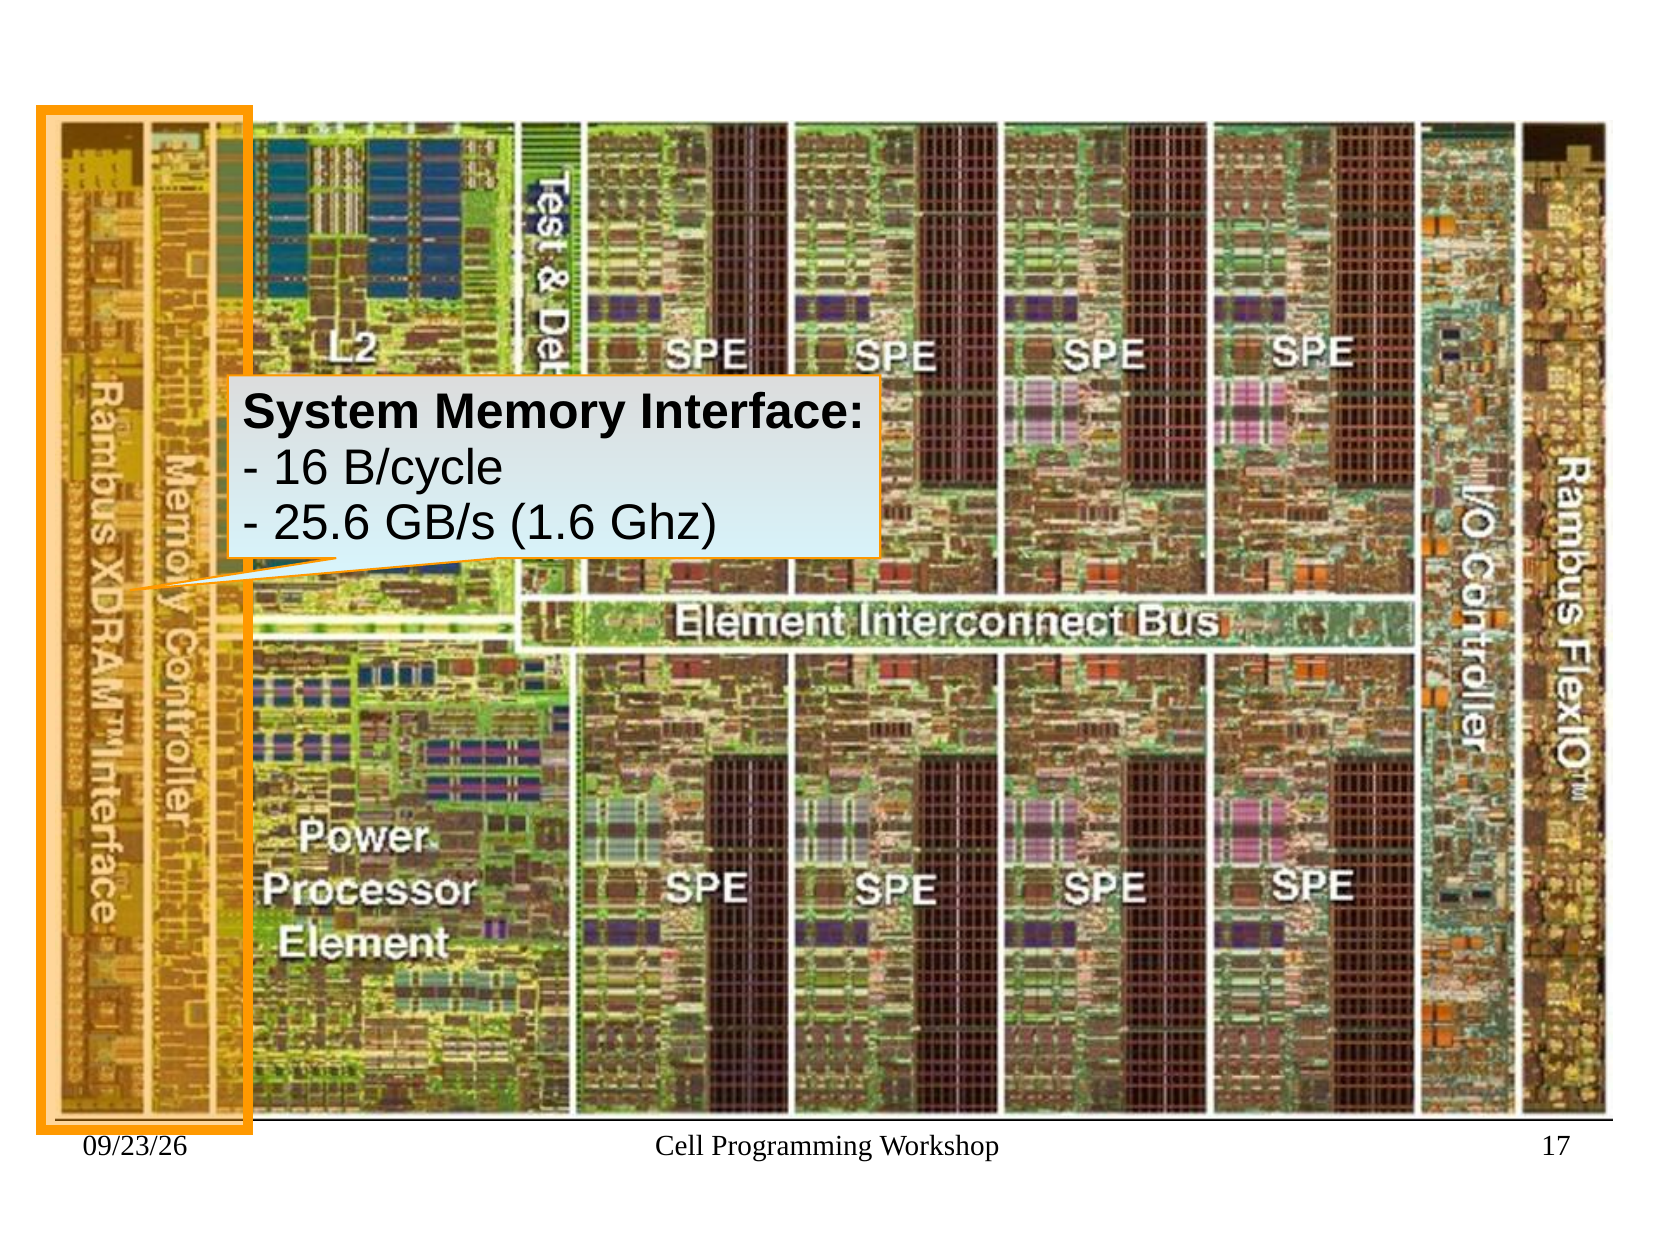

System Memory Interface:
- 16 B/cycle
- 25.6 GB/s (1.6 Ghz)
Cell Programming Workshop
17